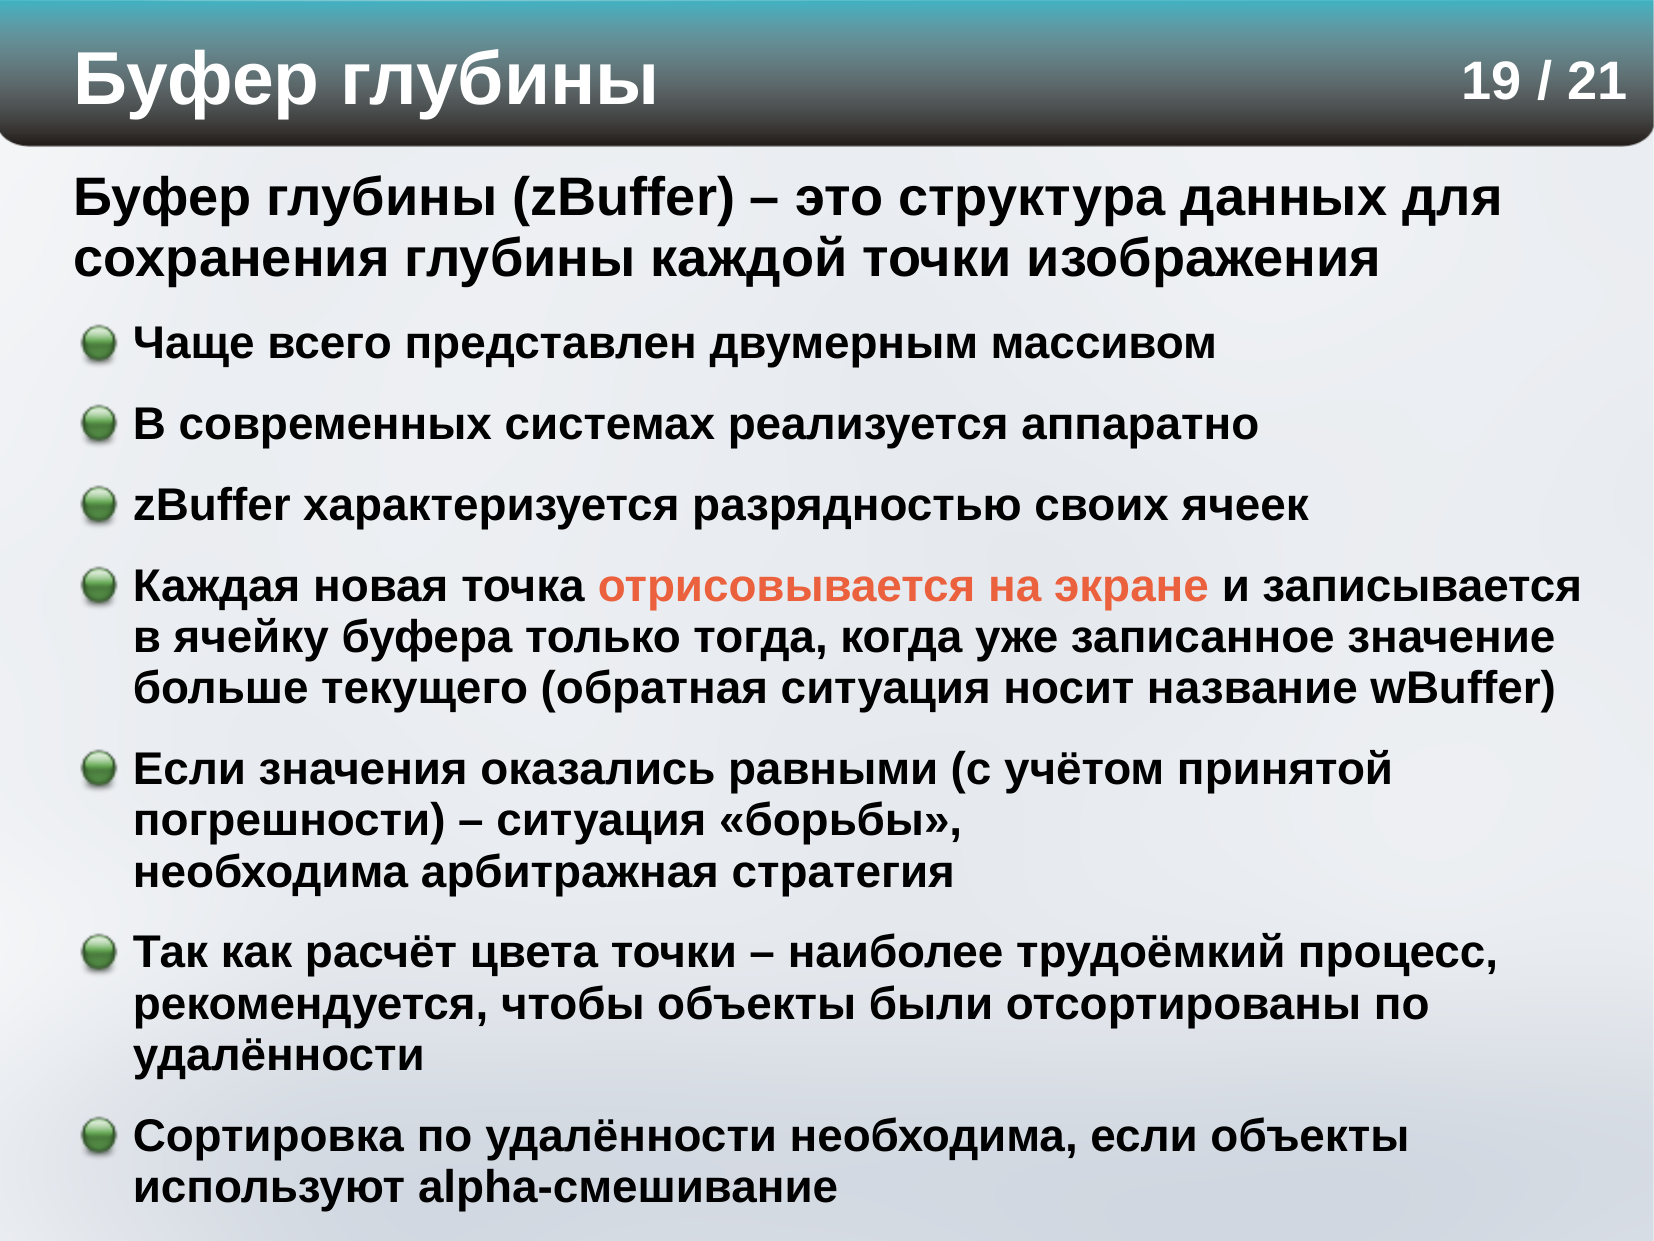

Буфер глубины
Буфер глубины (zBuffer) – это структура данных для сохранения глубины каждой точки изображения
Чаще всего представлен двумерным массивом
В современных системах реализуется аппаратно
zBuffer характеризуется разрядностью своих ячеек
Каждая новая точка отрисовывается на экране и записывается в ячейку буфера только тогда, когда уже записанное значение больше текущего (обратная ситуация носит название wBuffer)
Если значения оказались равными (с учётом принятой погрешности) – ситуация «борьбы»,
необходима арбитражная стратегия
Так как расчёт цвета точки – наиболее трудоёмкий процесс, рекомендуется, чтобы объекты были отсортированы по удалённости
Сортировка по удалённости необходима, если объекты используют alpha-смешивание